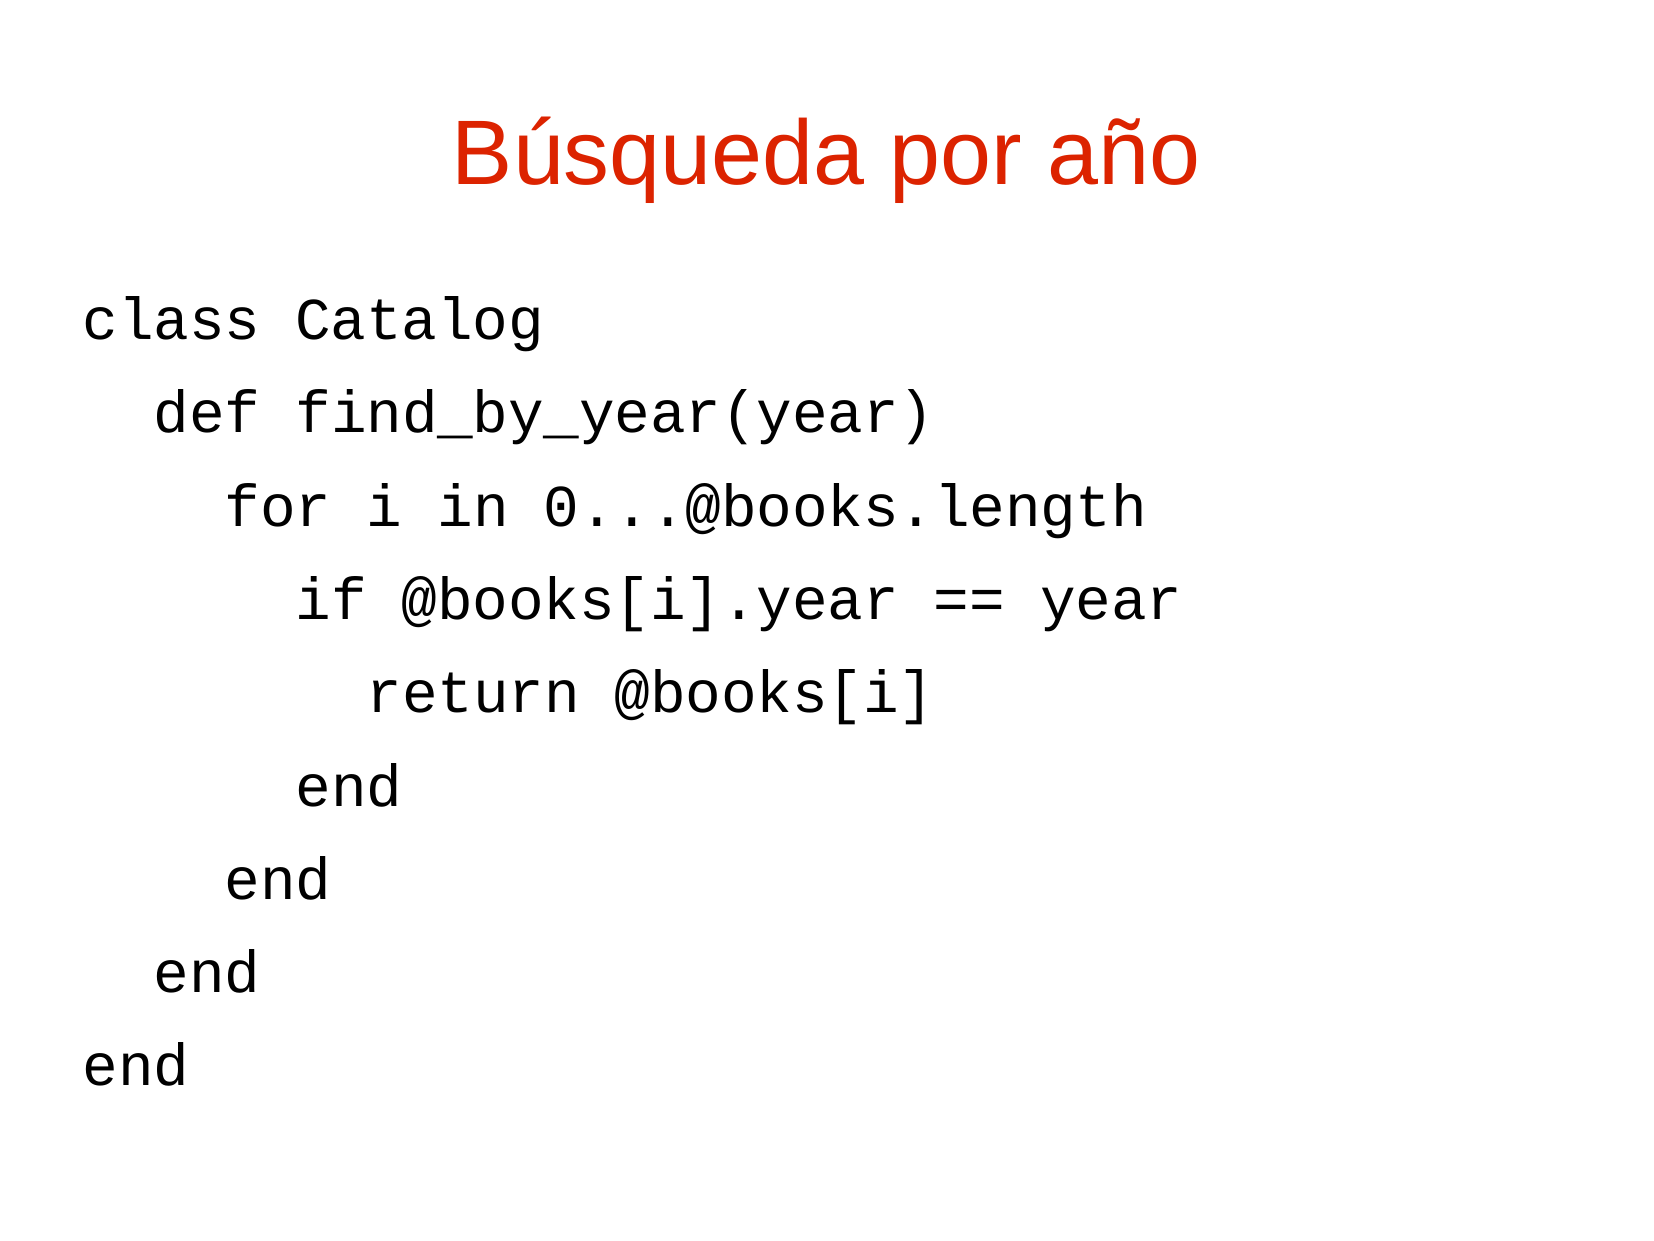

# Búsqueda por año
class Catalog
 def find_by_year(year)
 for i in 0...@books.length
 if @books[i].year == year
 return @books[i]
 end
 end
 end
end